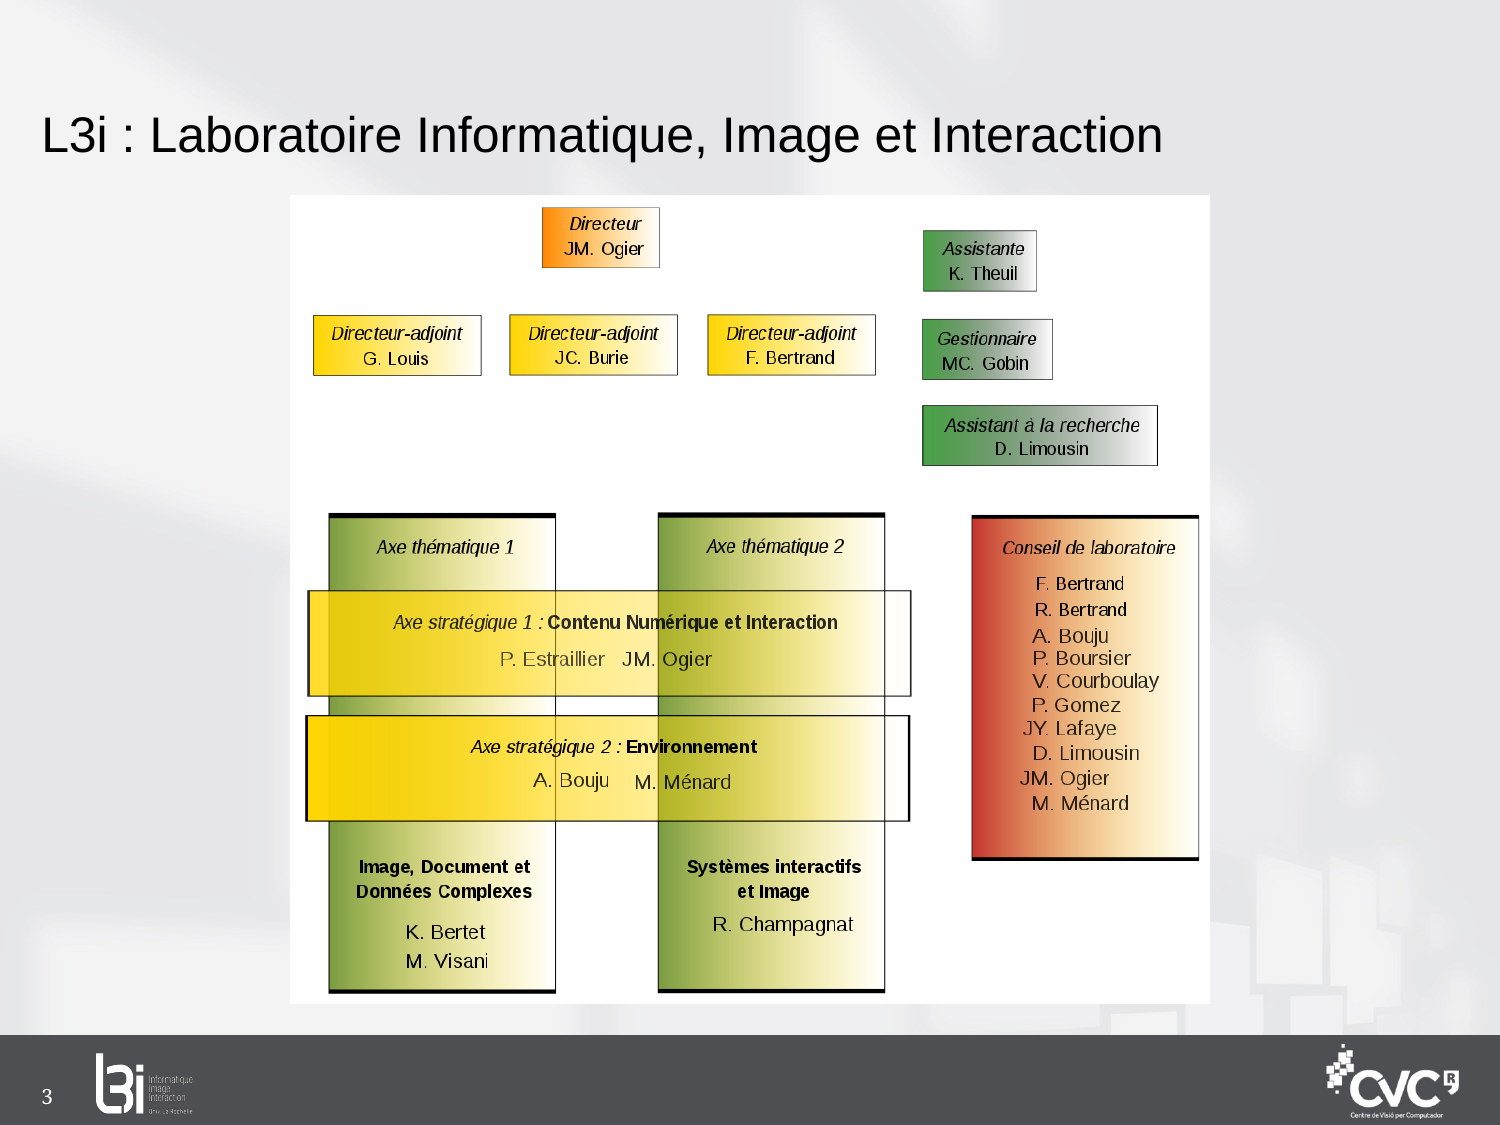

# L3i : Laboratoire Informatique, Image et Interaction
3